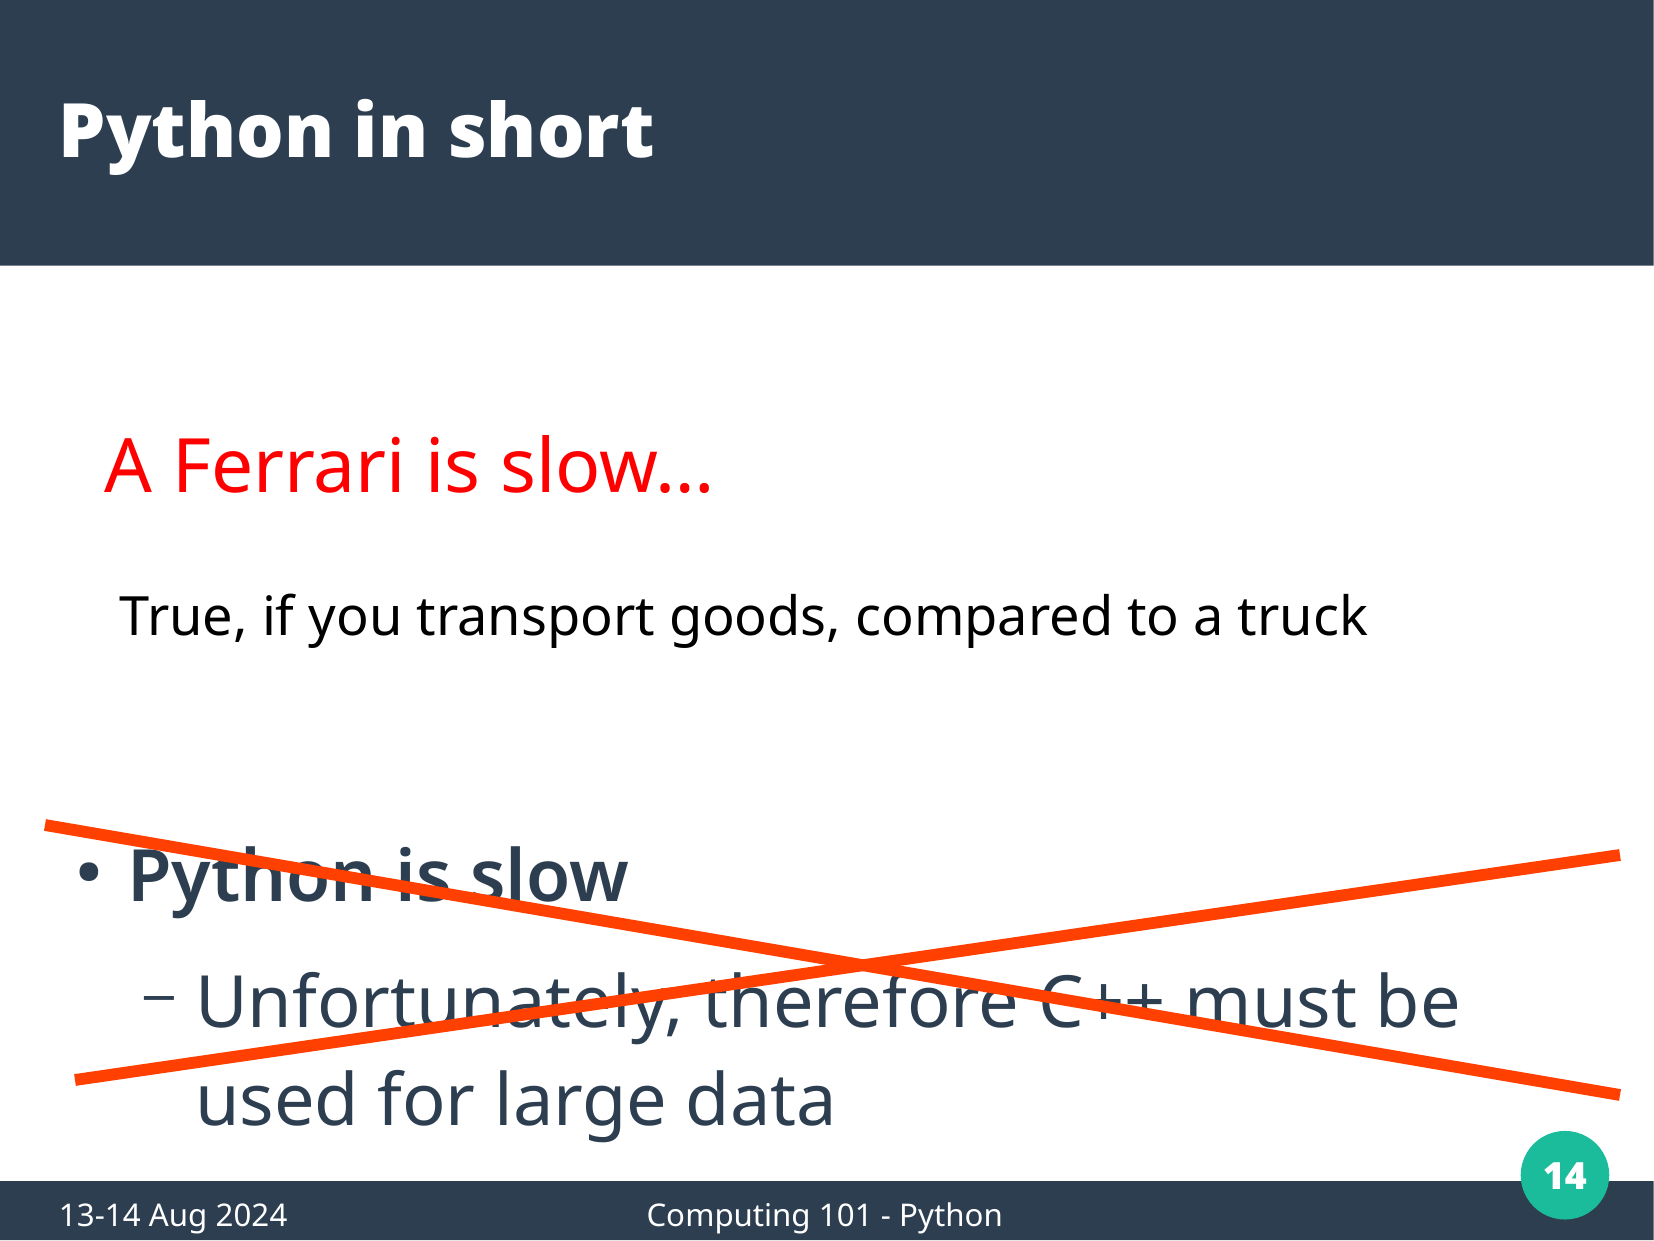

# Python in short
Python is slow
Unfortunately, therefore C++ must be used for large data
A Ferrari is slow…
True, if you transport goods, compared to a truck
14
13-14 Aug 2024